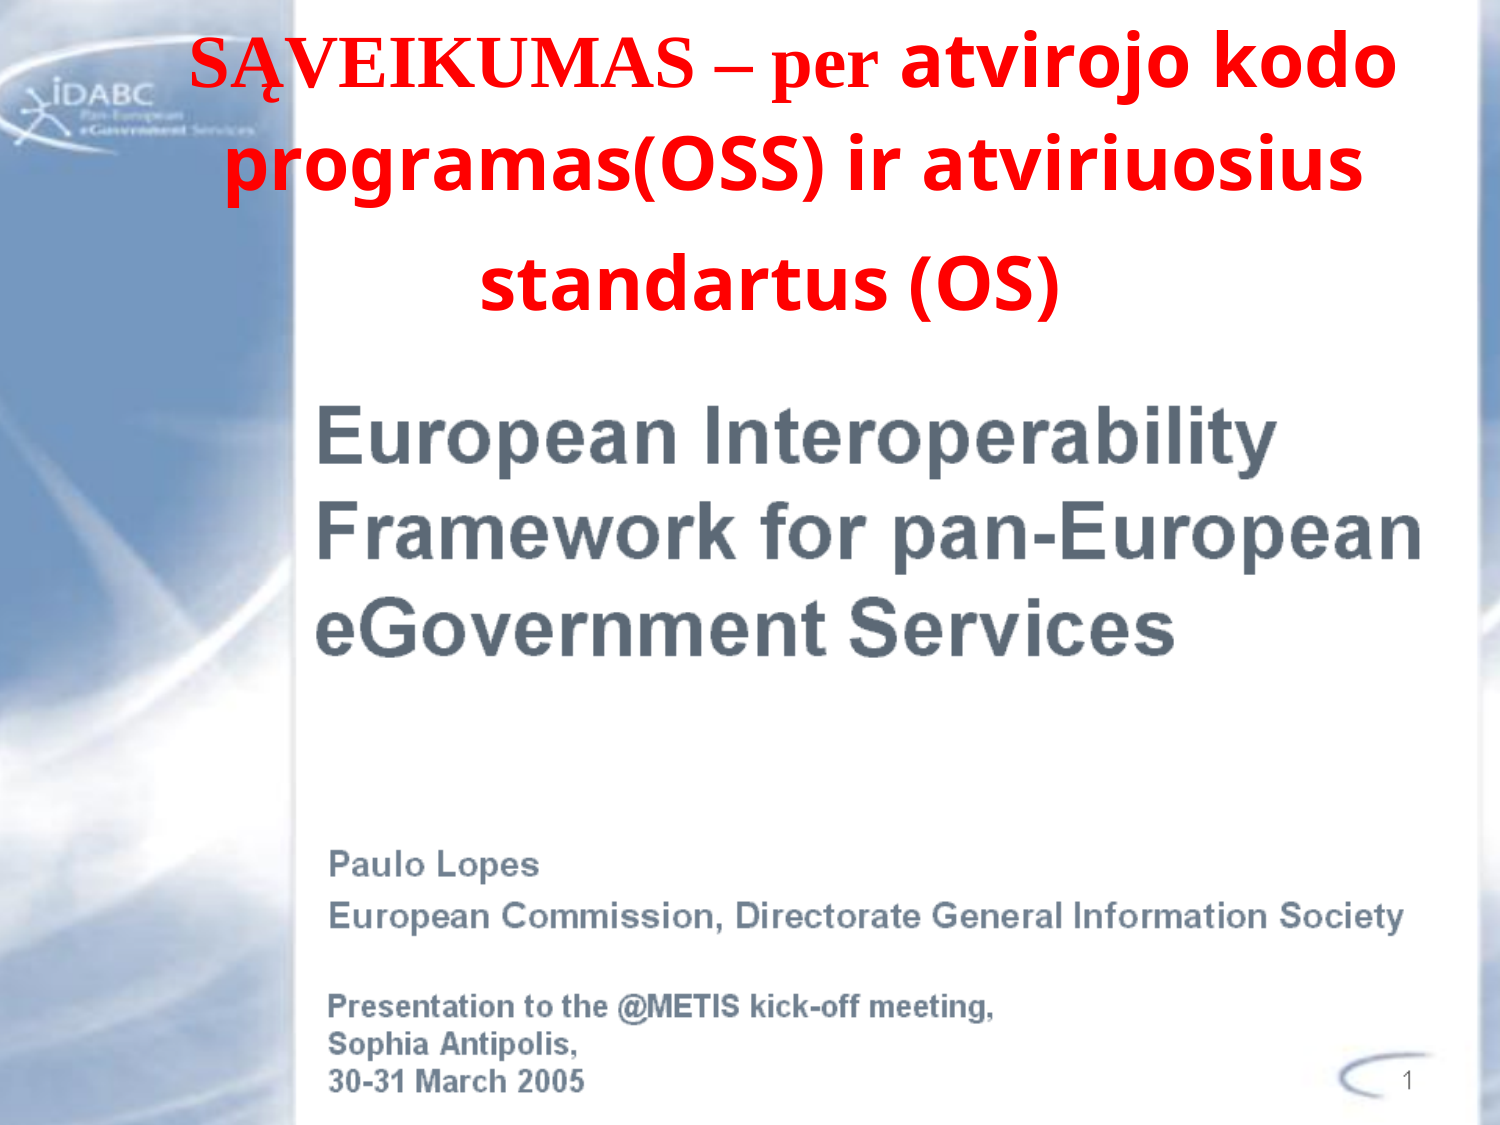

SĄVEIKUMAS – per atvirojo kodo programas(OSS) ir atviriuosius standartus (OS)
#